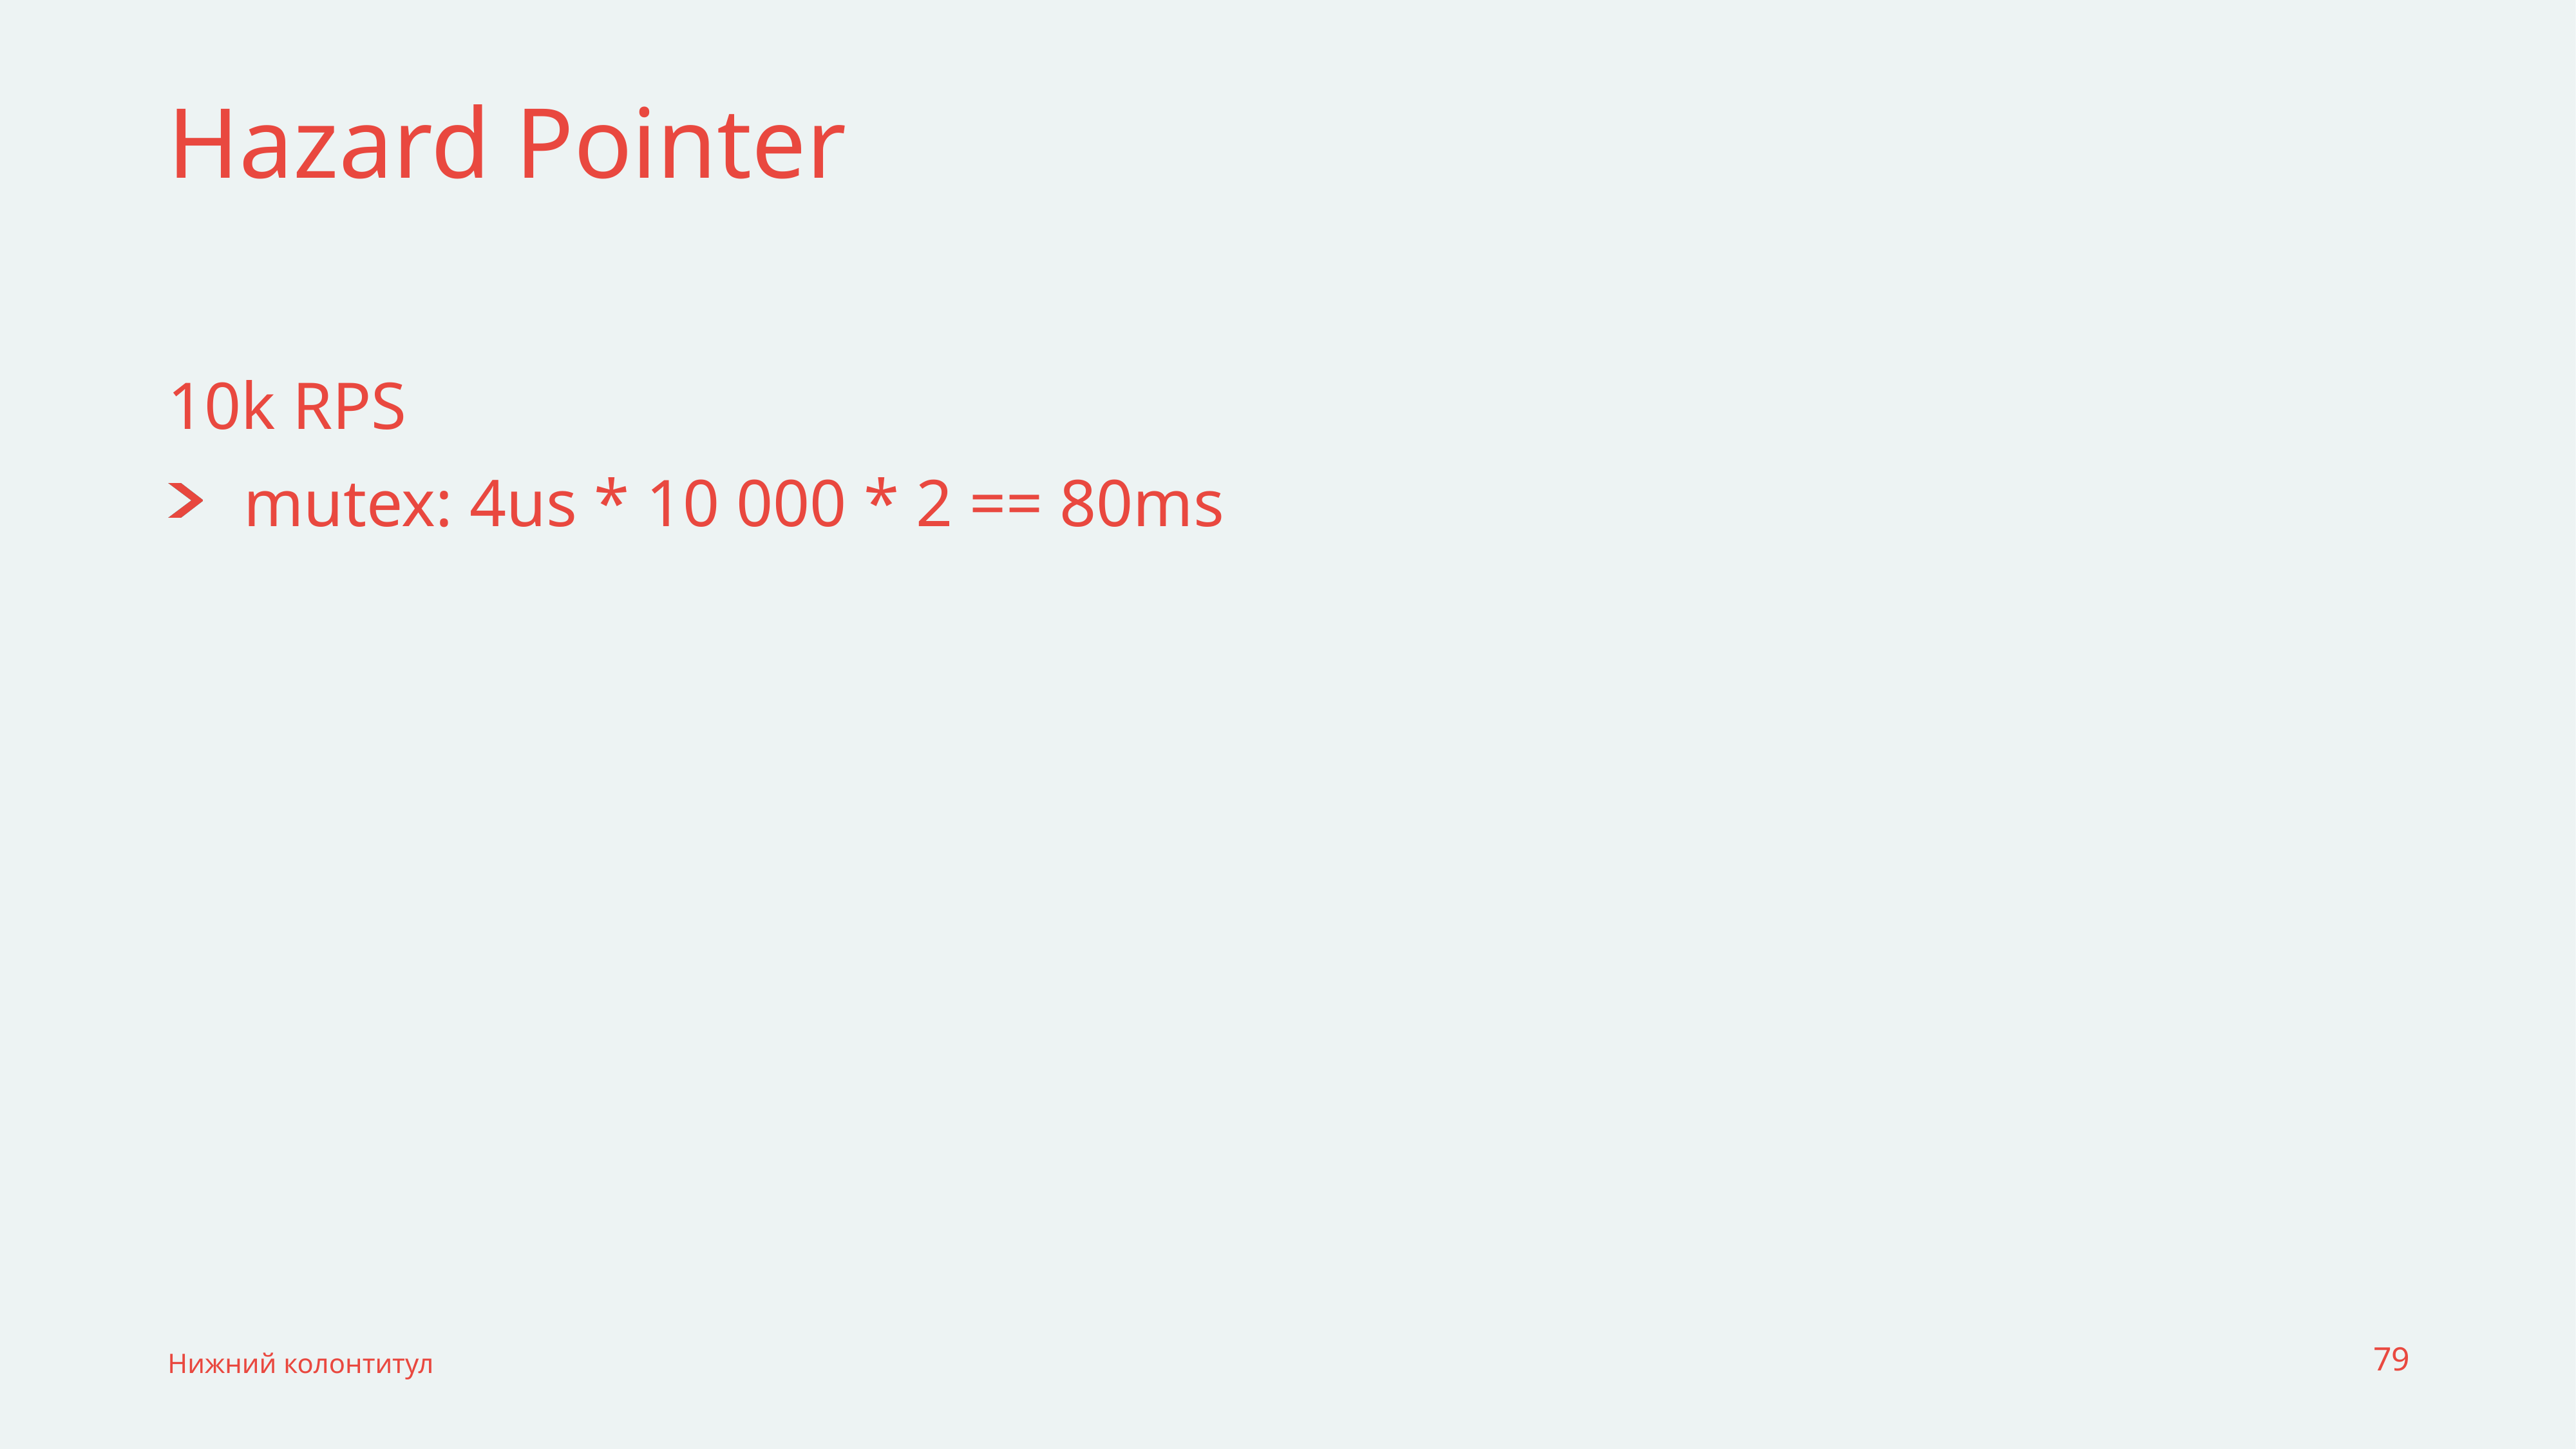

# Hazard Pointer
Как выделить ключевую мысль
и сделать списки
10k RPS
mutex: 4us * 10 000 * 2 == 80ms
Нижний колонтитул